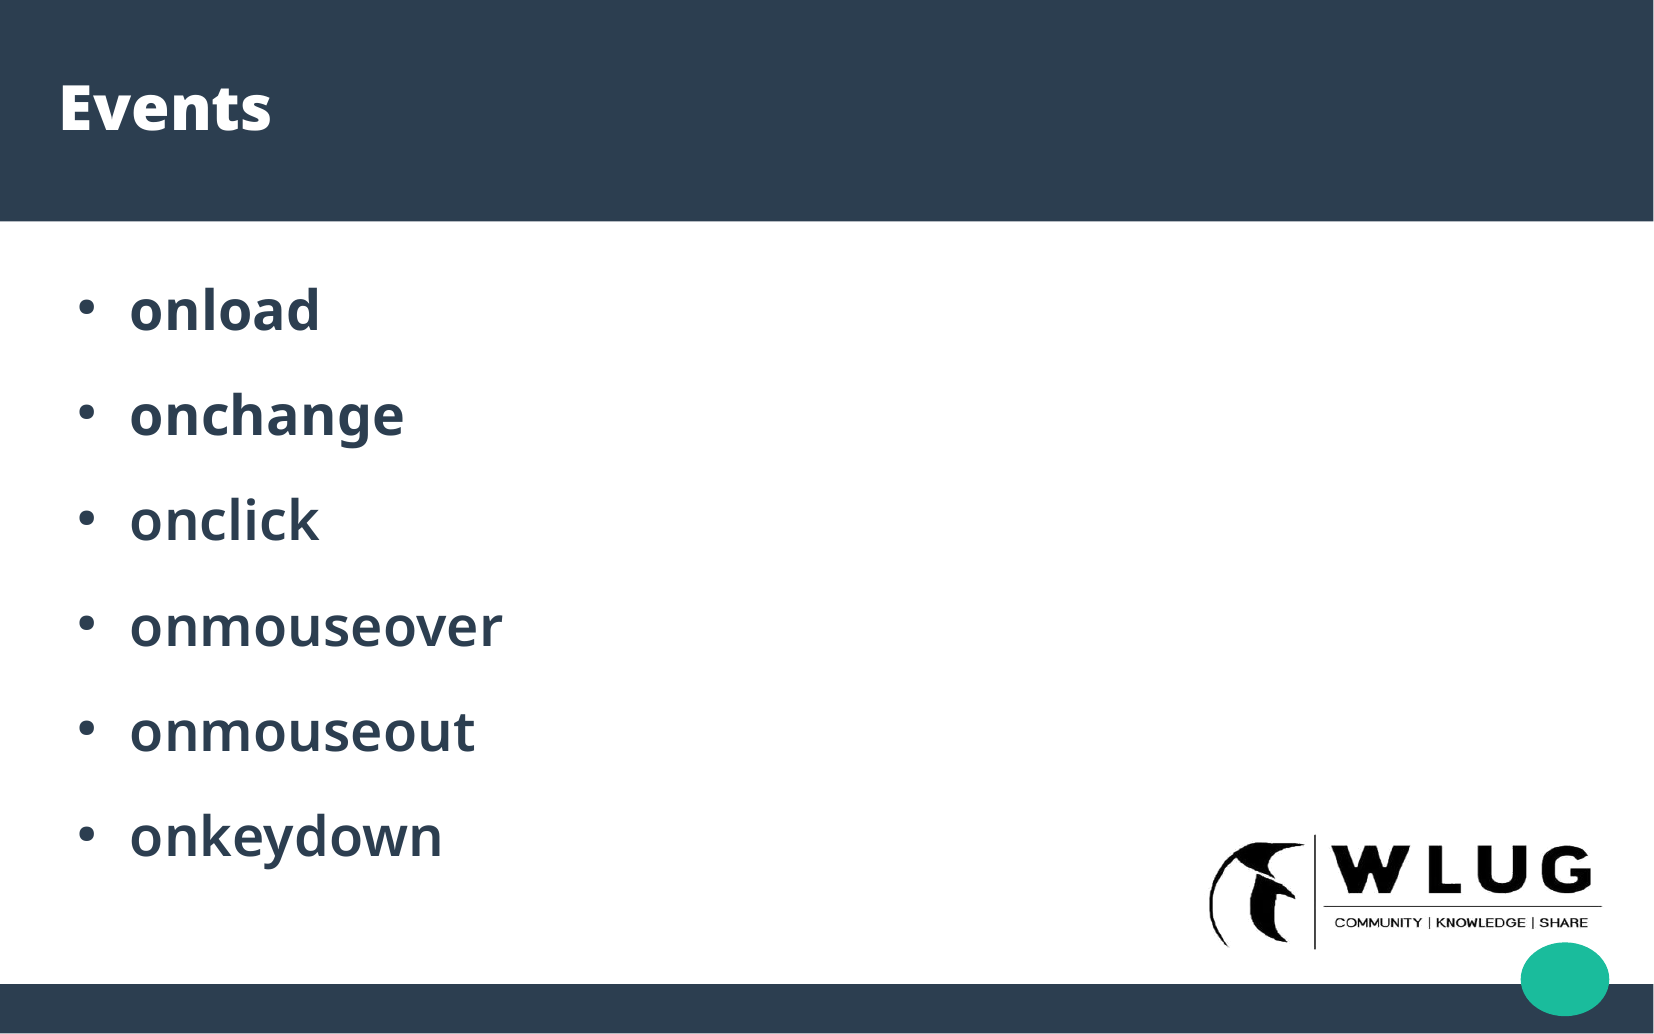

# Events
onload
onchange
onclick
onmouseover
onmouseout
onkeydown